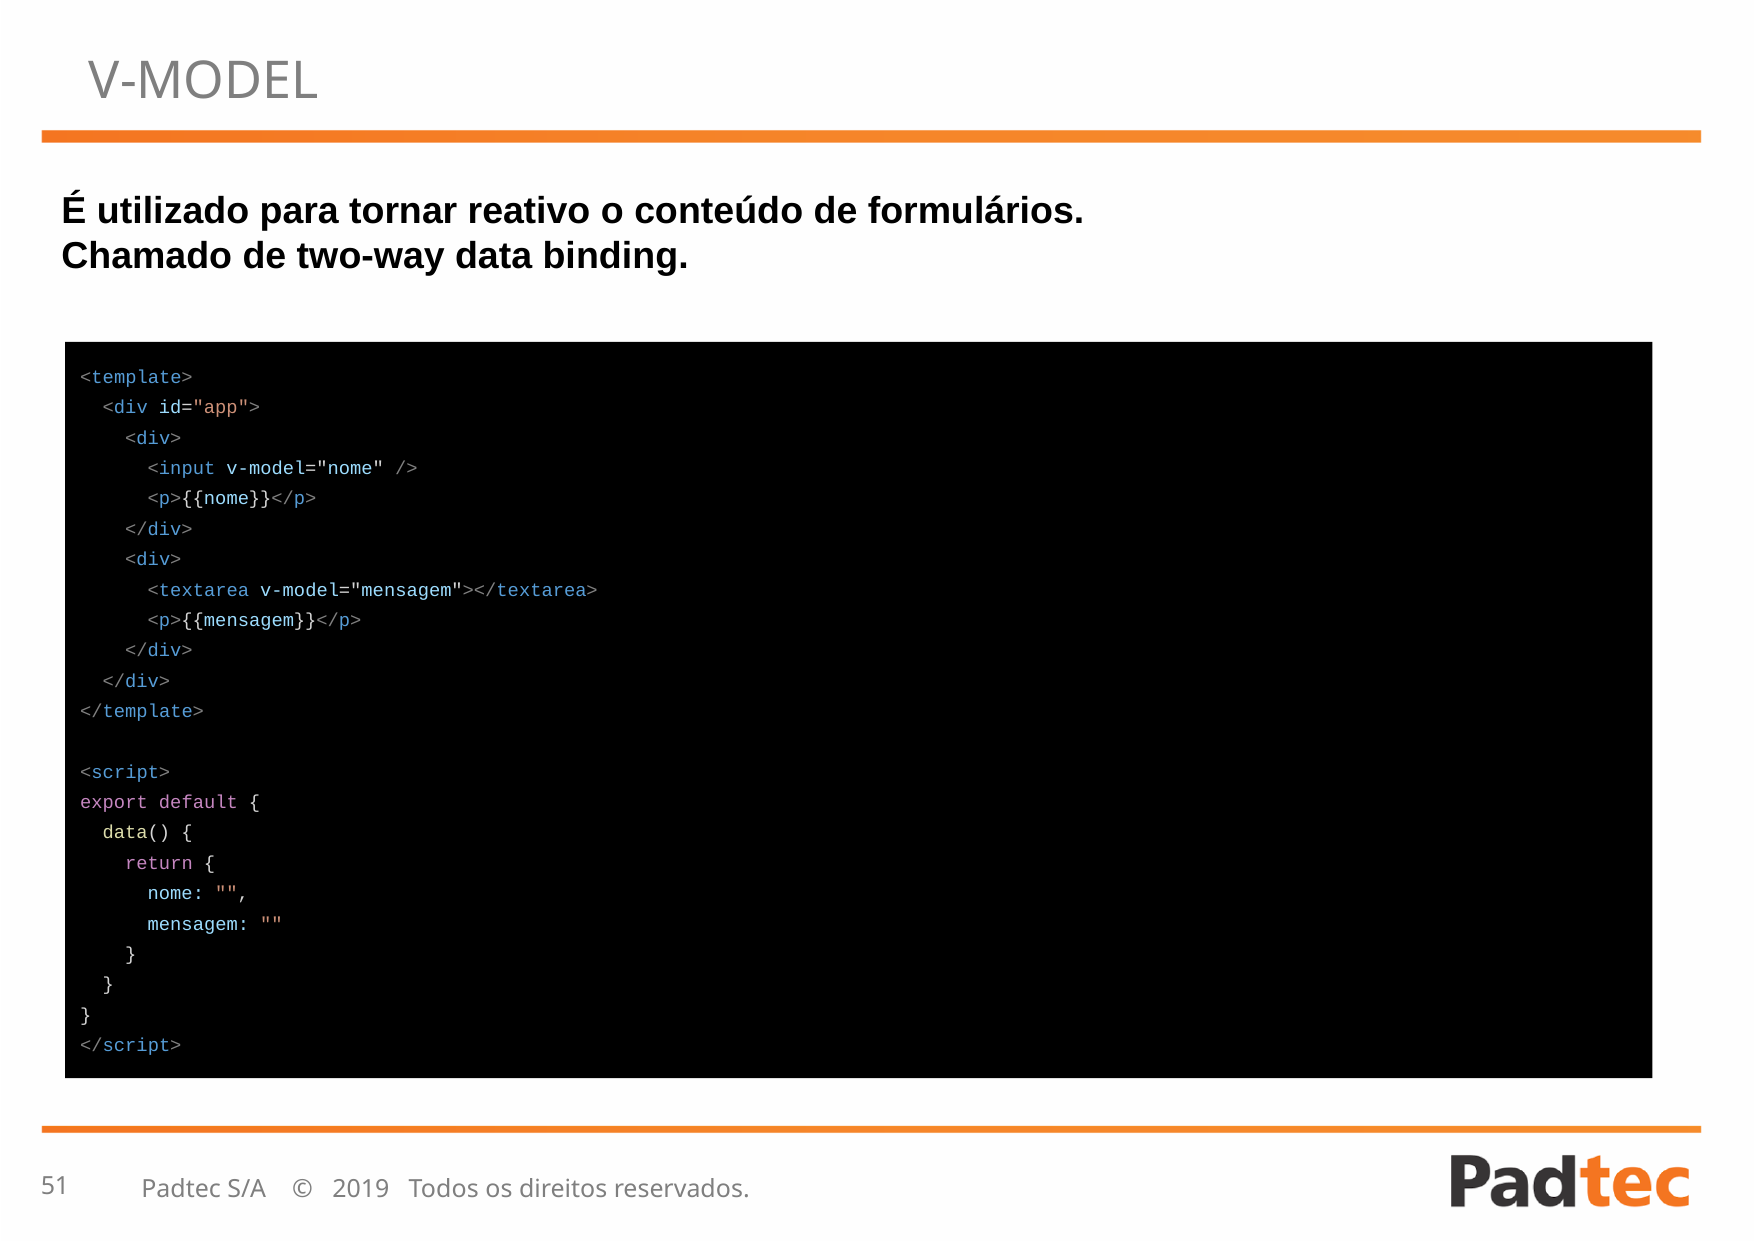

# V-MODEL
É utilizado para tornar reativo o conteúdo de formulários.
Chamado de two-way data binding.
<template>
 <div id="app">
 <div>
 <input v-model="nome" />
 <p>{{nome}}</p>
 </div>
 <div>
 <textarea v-model="mensagem"></textarea>
 <p>{{mensagem}}</p>
 </div>
 </div>
</template>
<script>
export default {
 data() {
 return {
 nome: "",
 mensagem: ""
 }
 }
}
</script>